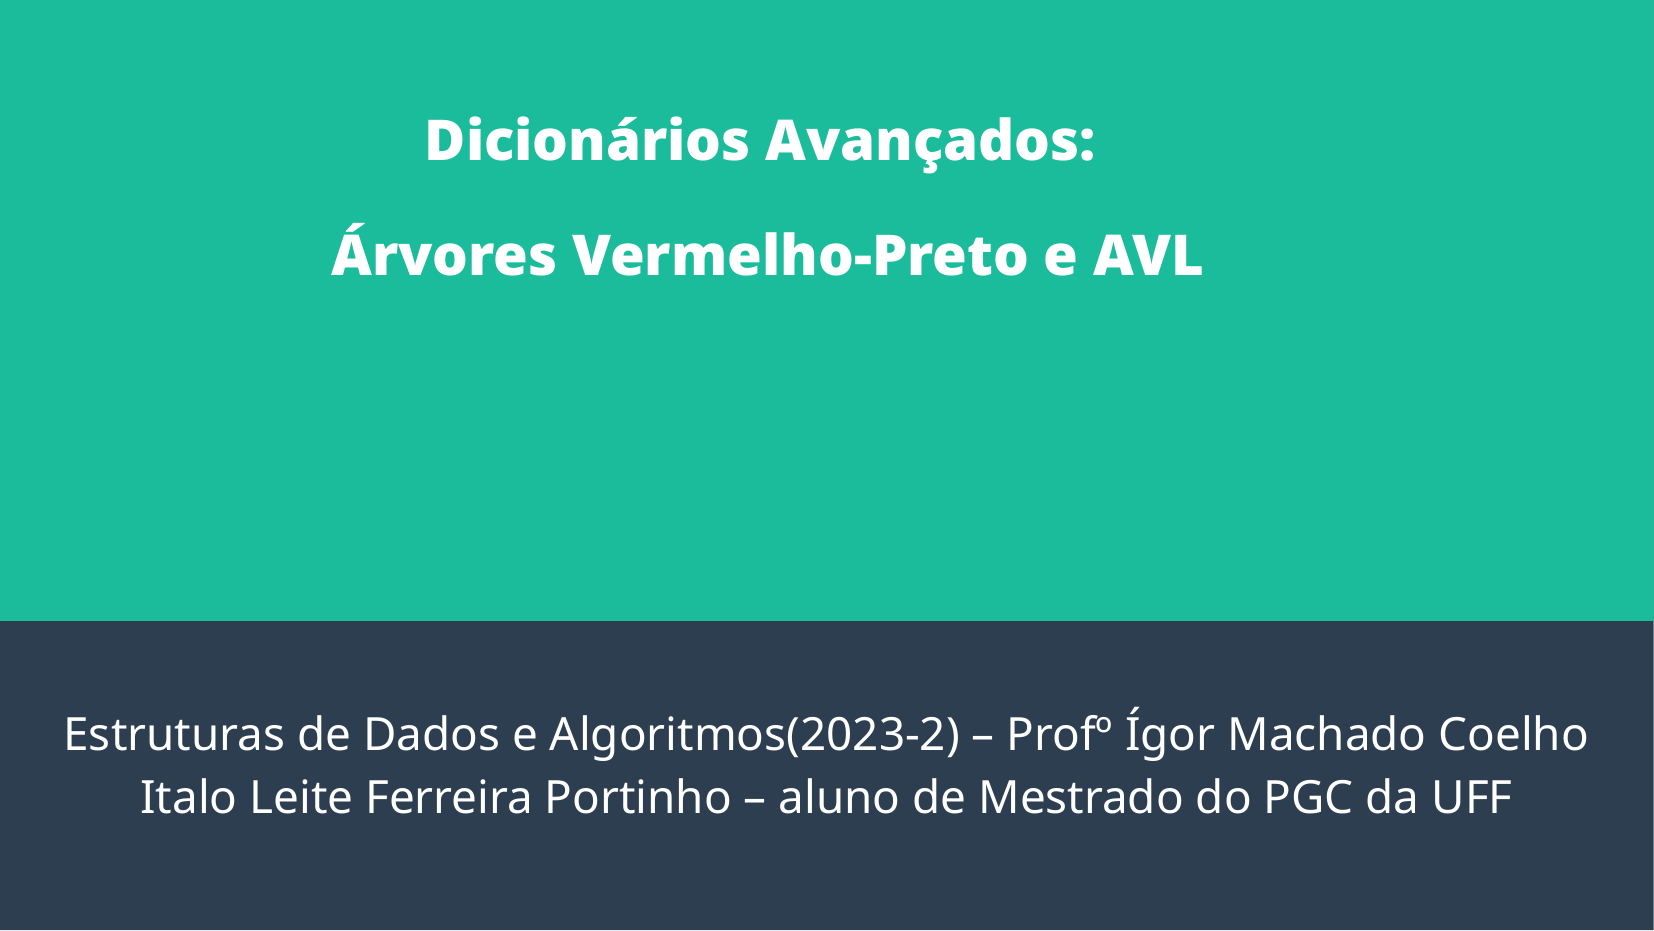

# Dicionários Avançados: Árvores Vermelho-Preto e AVL
Estruturas de Dados e Algoritmos(2023-2) – Profº Ígor Machado Coelho
Italo Leite Ferreira Portinho – aluno de Mestrado do PGC da UFF